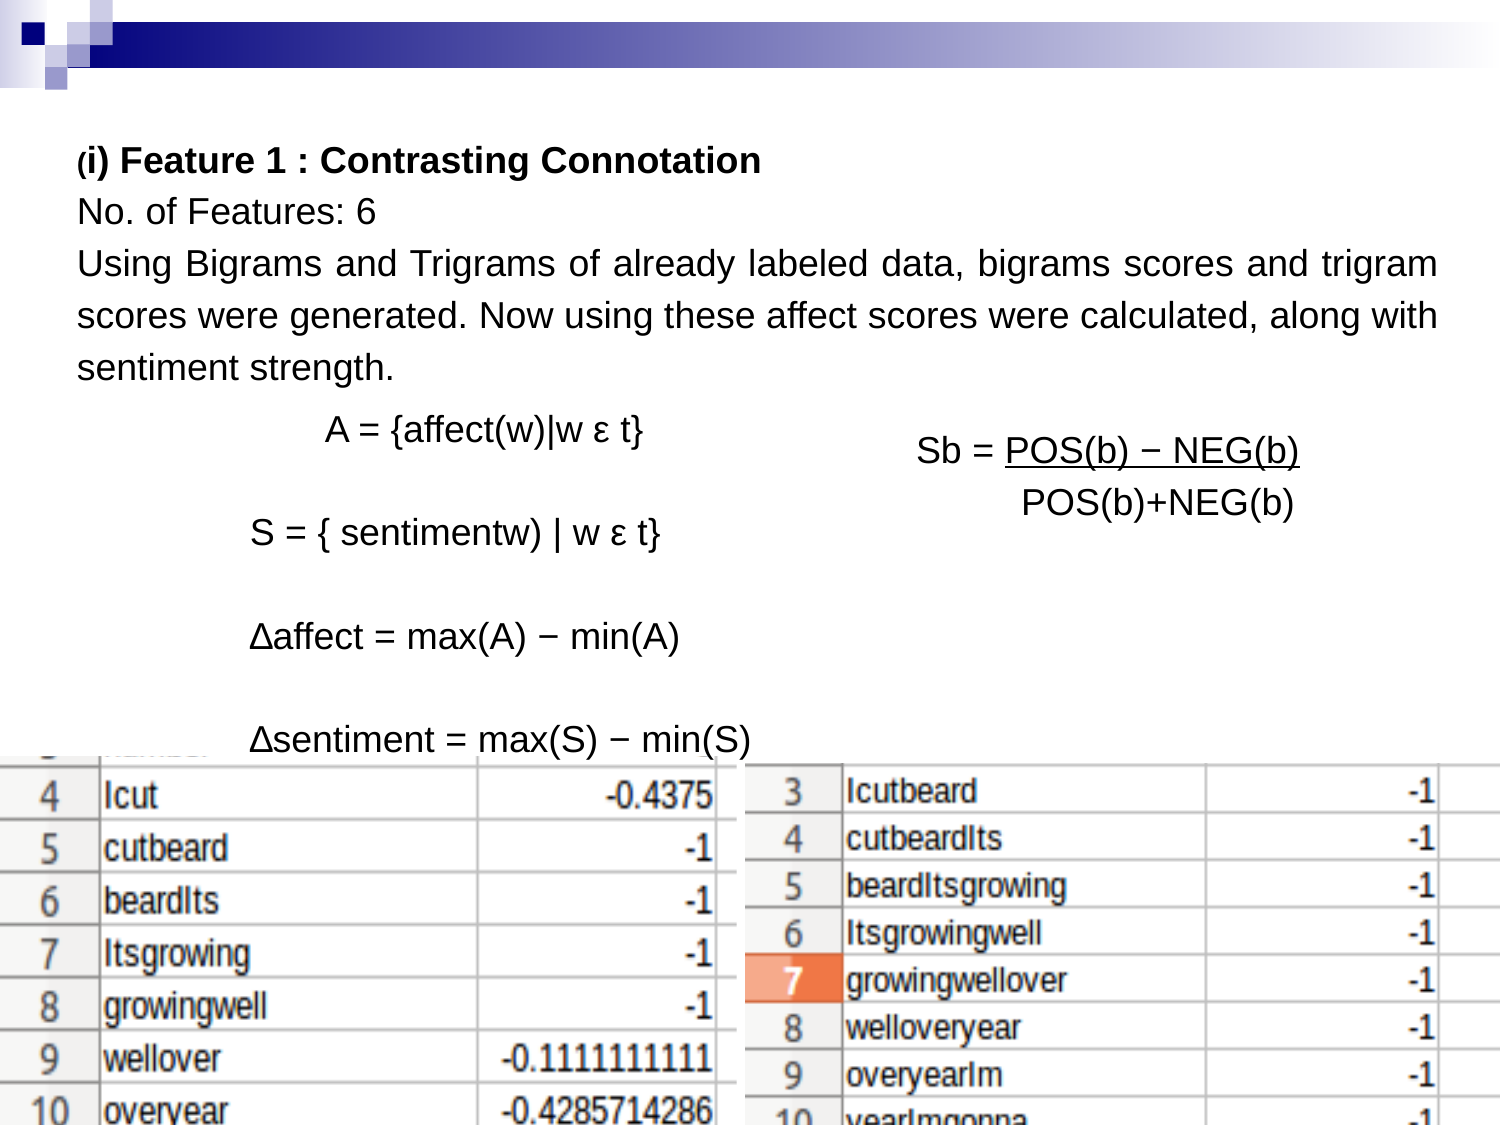

(i) Feature 1 : Contrasting Connotation
No. of Features: 6
Using Bigrams and Trigrams of already labeled data, bigrams scores and trigram scores were generated. Now using these affect scores were calculated, along with sentiment strength.
A = {affect(w)|w ε t}
S = { sentimentw) | w ε t}
∆affect = max(A) − min(A)
∆sentiment = max(S) − min(S)
Sb = POS(b) − NEG(b)
 POS(b)+NEG(b)